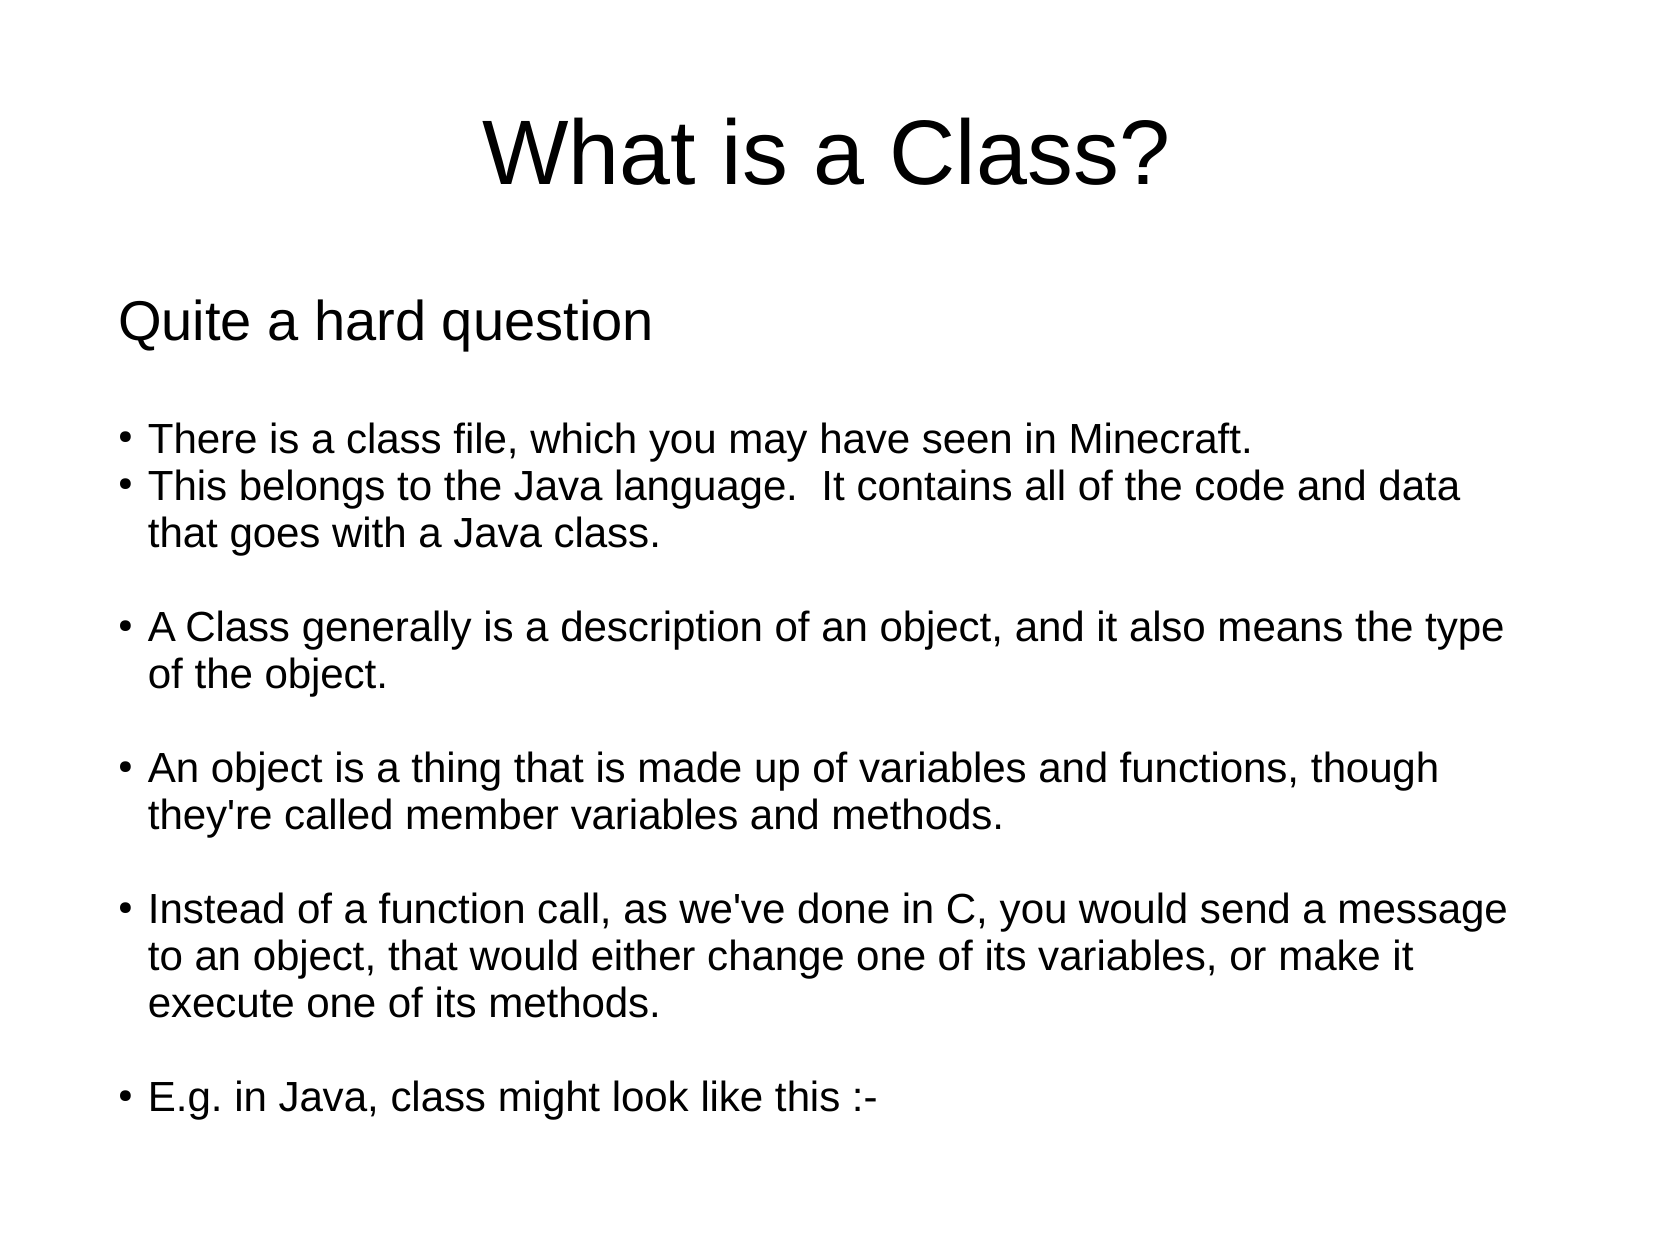

# What is a Class?
Quite a hard question
There is a class file, which you may have seen in Minecraft.
This belongs to the Java language. It contains all of the code and data that goes with a Java class.
A Class generally is a description of an object, and it also means the type of the object.
An object is a thing that is made up of variables and functions, though they're called member variables and methods.
Instead of a function call, as we've done in C, you would send a message to an object, that would either change one of its variables, or make it execute one of its methods.
E.g. in Java, class might look like this :-